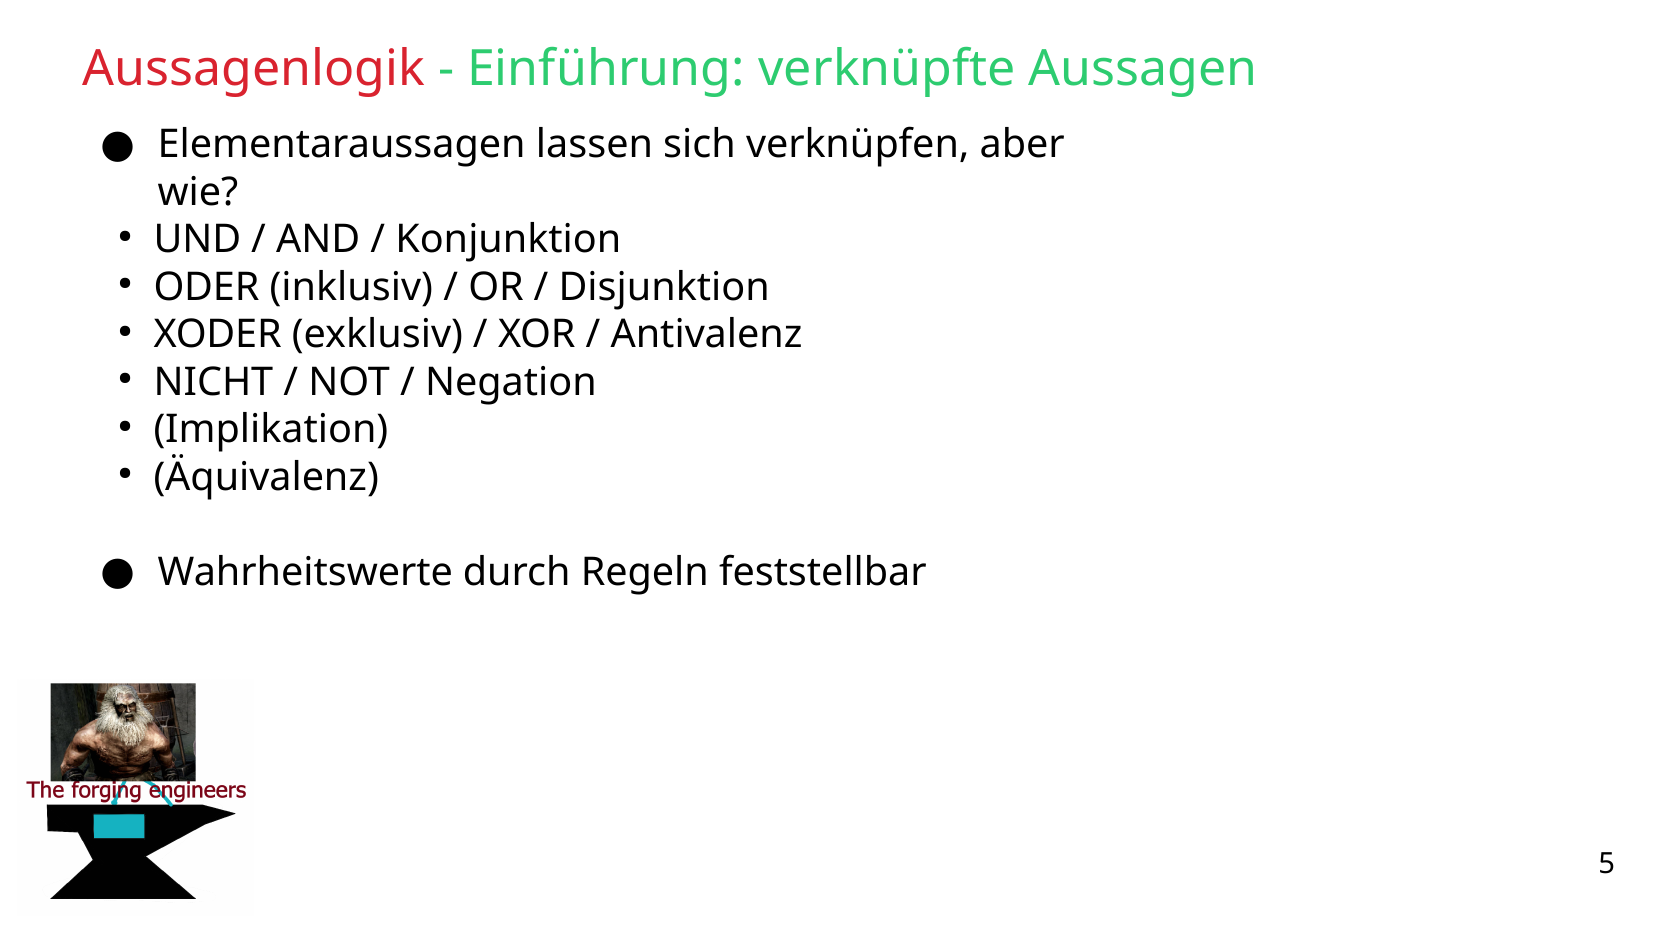

# Aussagenlogik - Einführung: verknüpfte Aussagen
Elementaraussagen lassen sich verknüpfen, aber wie?
UND / AND / Konjunktion
ODER (inklusiv) / OR / Disjunktion
XODER (exklusiv) / XOR / Antivalenz
NICHT / NOT / Negation
(Implikation)
(Äquivalenz)
Wahrheitswerte durch Regeln feststellbar